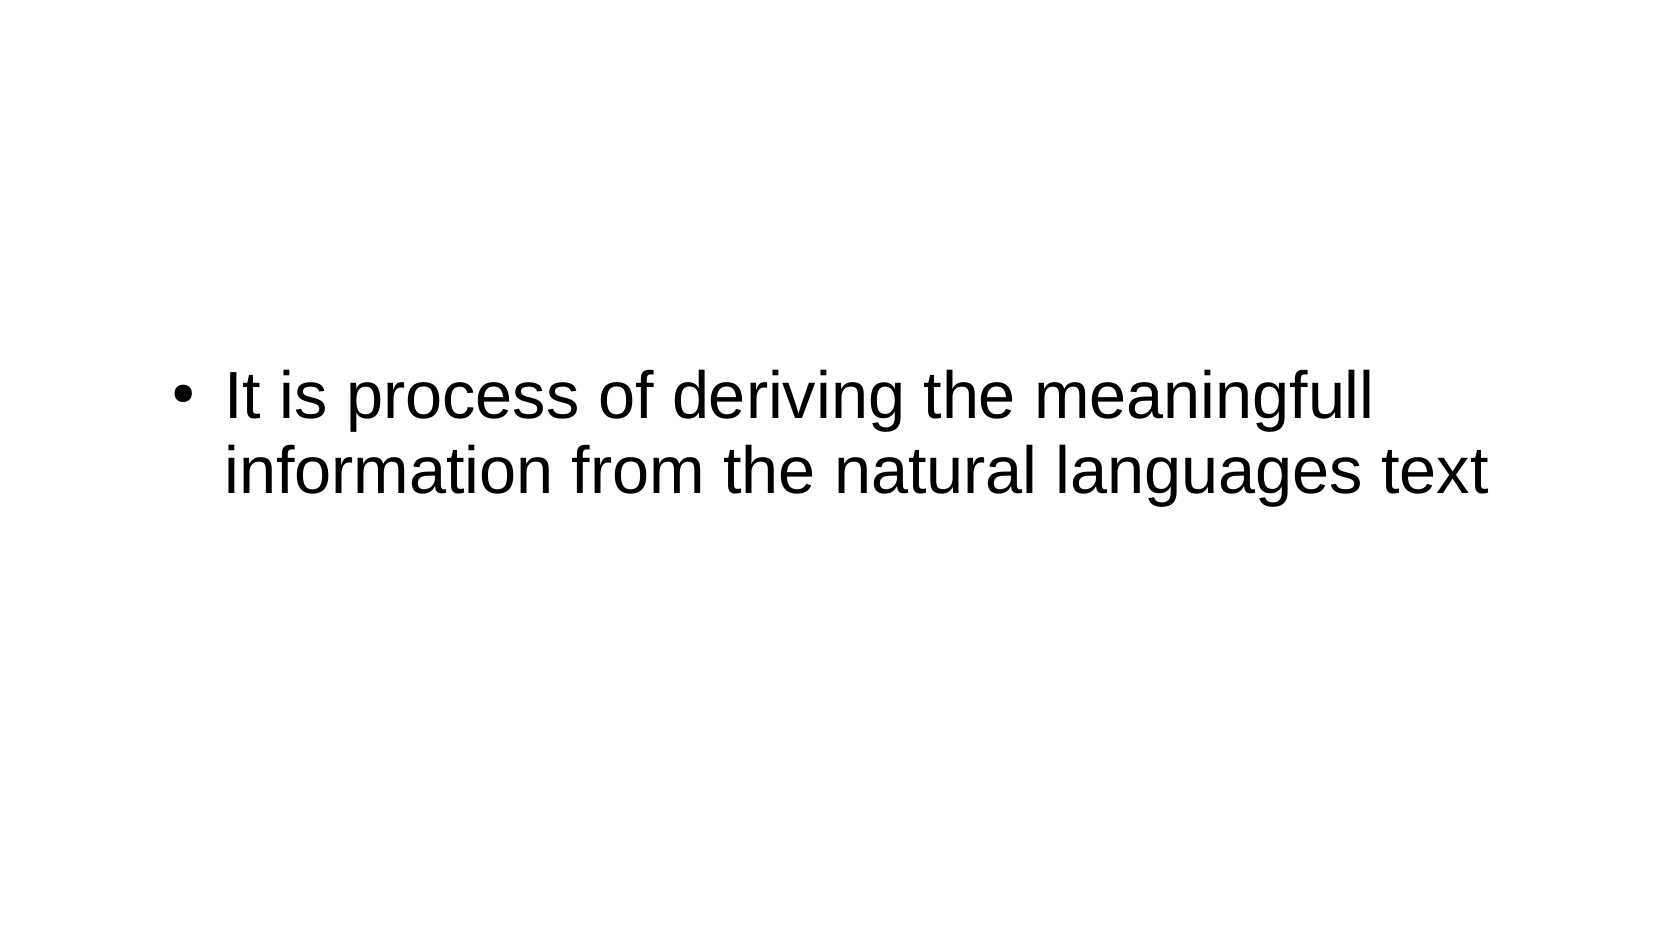

# It is process of deriving the meaningfull information from the natural languages text